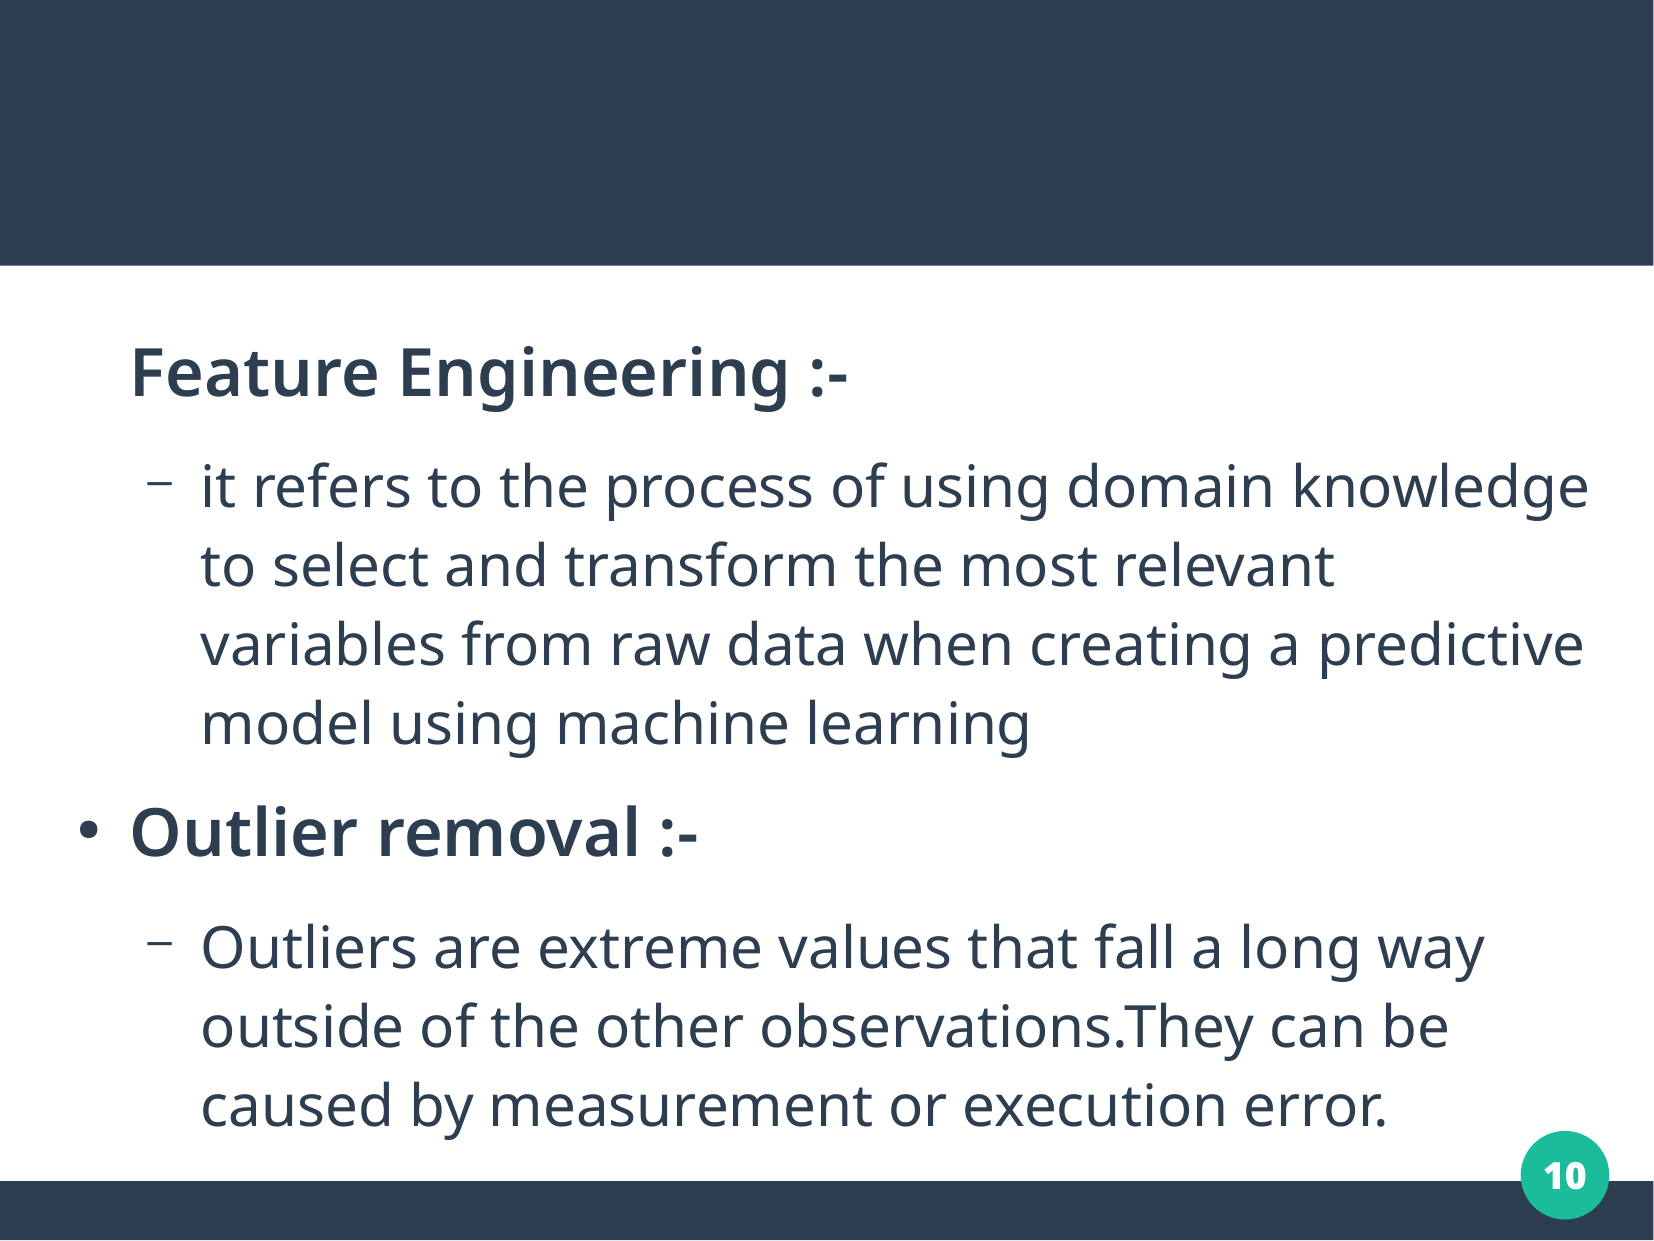

#
Feature Engineering :-
it refers to the process of using domain knowledge to select and transform the most relevant variables from raw data when creating a predictive model using machine learning
Outlier removal :-
Outliers are extreme values that fall a long way outside of the other observations.They can be caused by measurement or execution error.
10